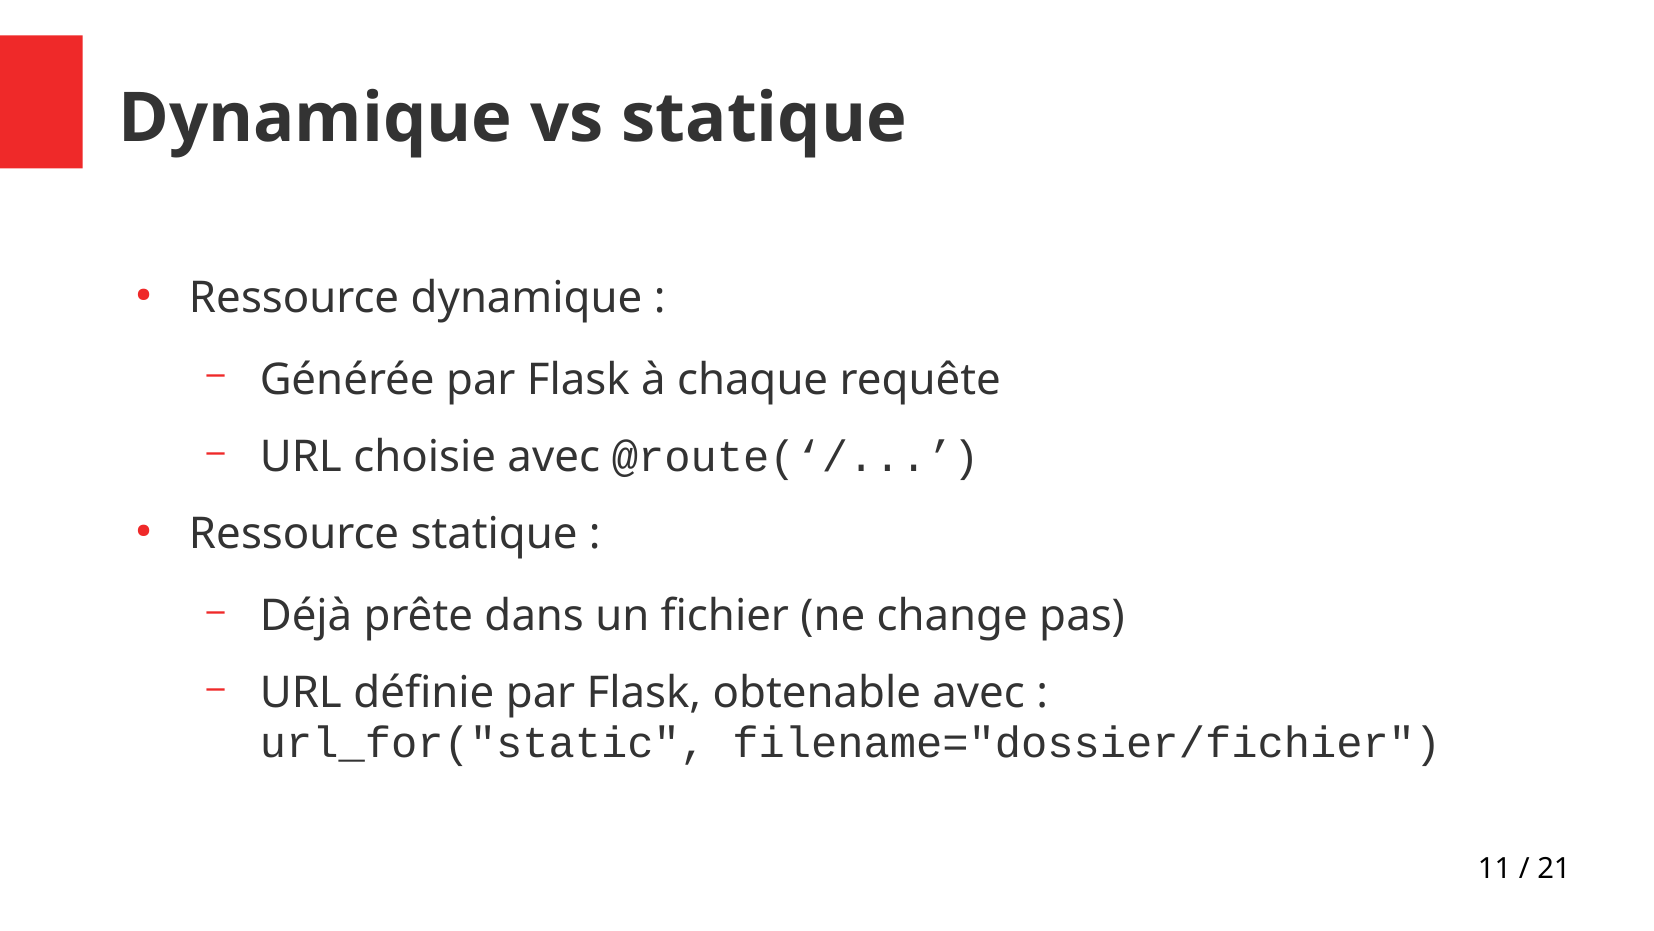

# Dynamique vs statique
Ressource dynamique :
Générée par Flask à chaque requête
URL choisie avec @route(‘/...’)
Ressource statique :
Déjà prête dans un fichier (ne change pas)
URL définie par Flask, obtenable avec :
url_for("static", filename="dossier/fichier")
11